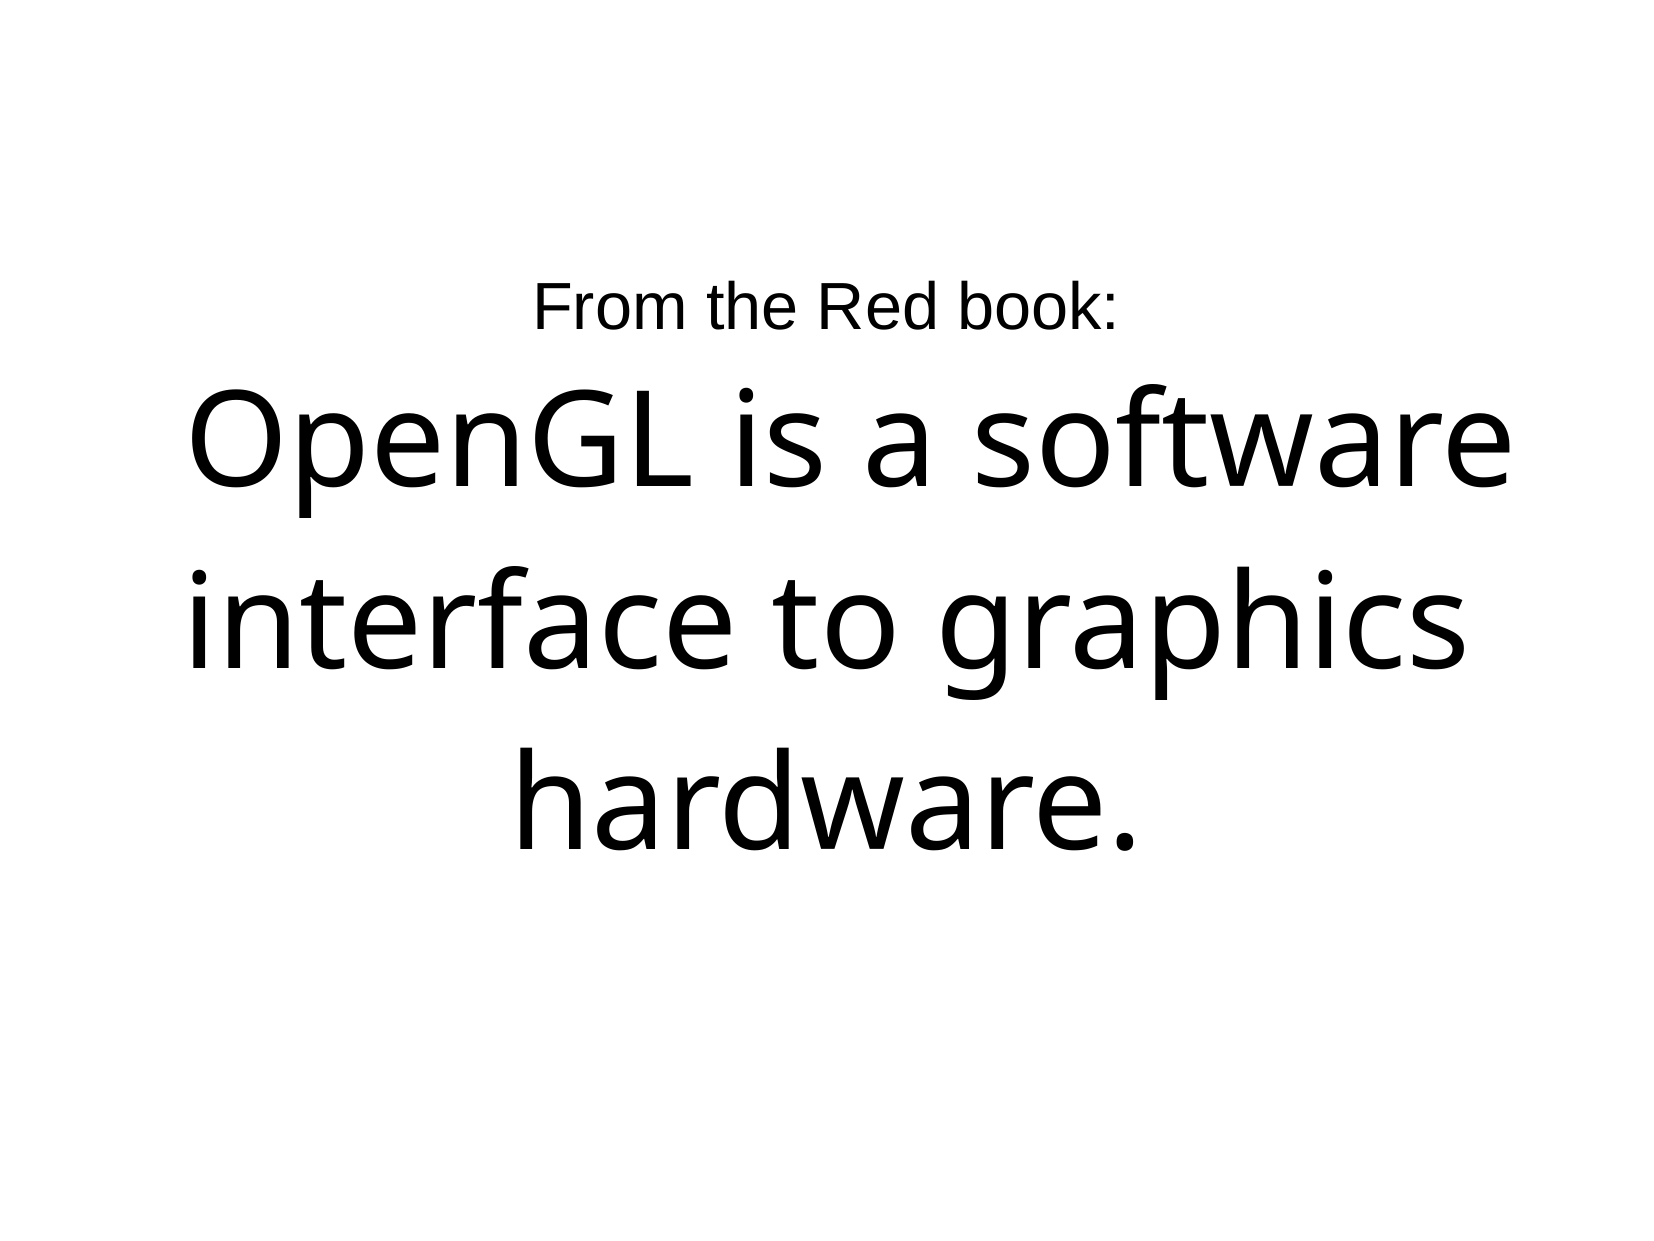

# From the Red book:
OpenGL is a software interface to graphics hardware.